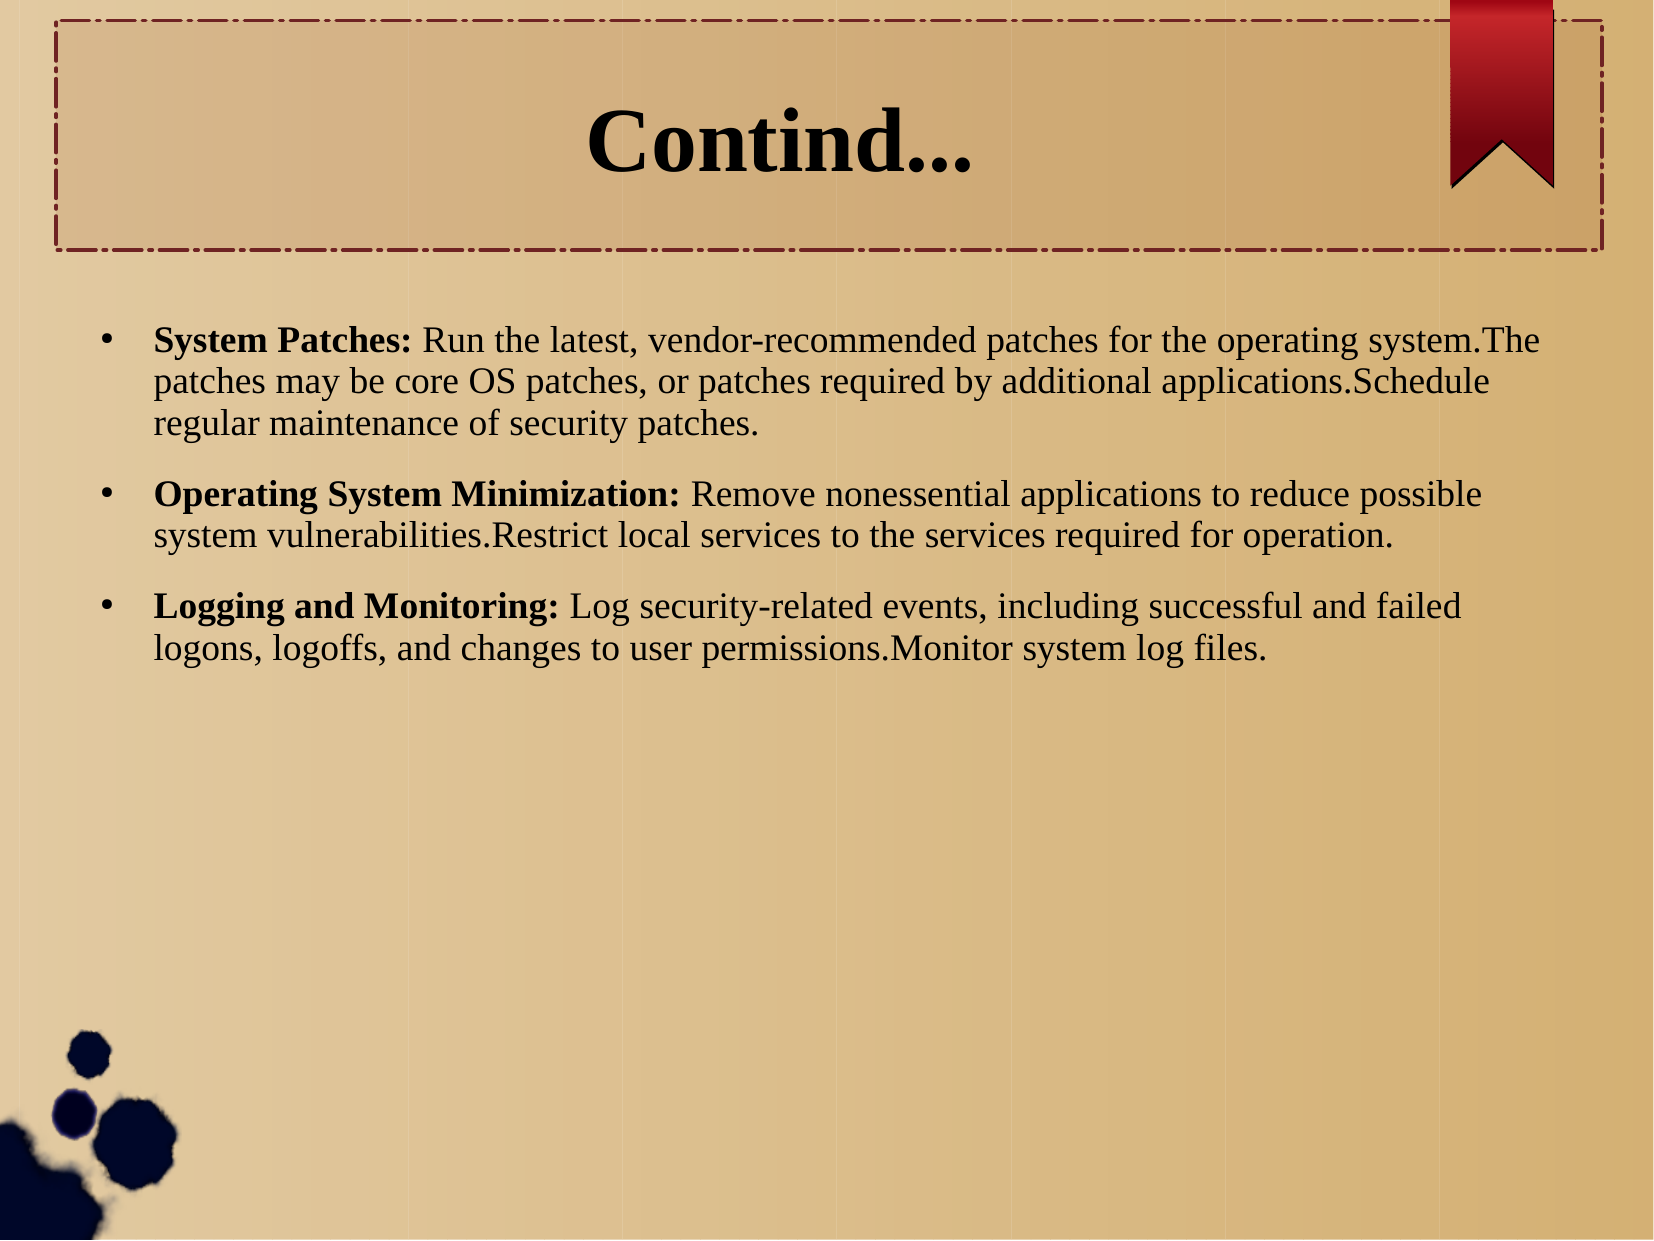

Contind...
# System Patches: Run the latest, vendor-recommended patches for the operating system.The patches may be core OS patches, or patches required by additional applications.Schedule regular maintenance of security patches.
Operating System Minimization: Remove nonessential applications to reduce possible system vulnerabilities.Restrict local services to the services required for operation.
Logging and Monitoring: Log security-related events, including successful and failed logons, logoffs, and changes to user permissions.Monitor system log files.